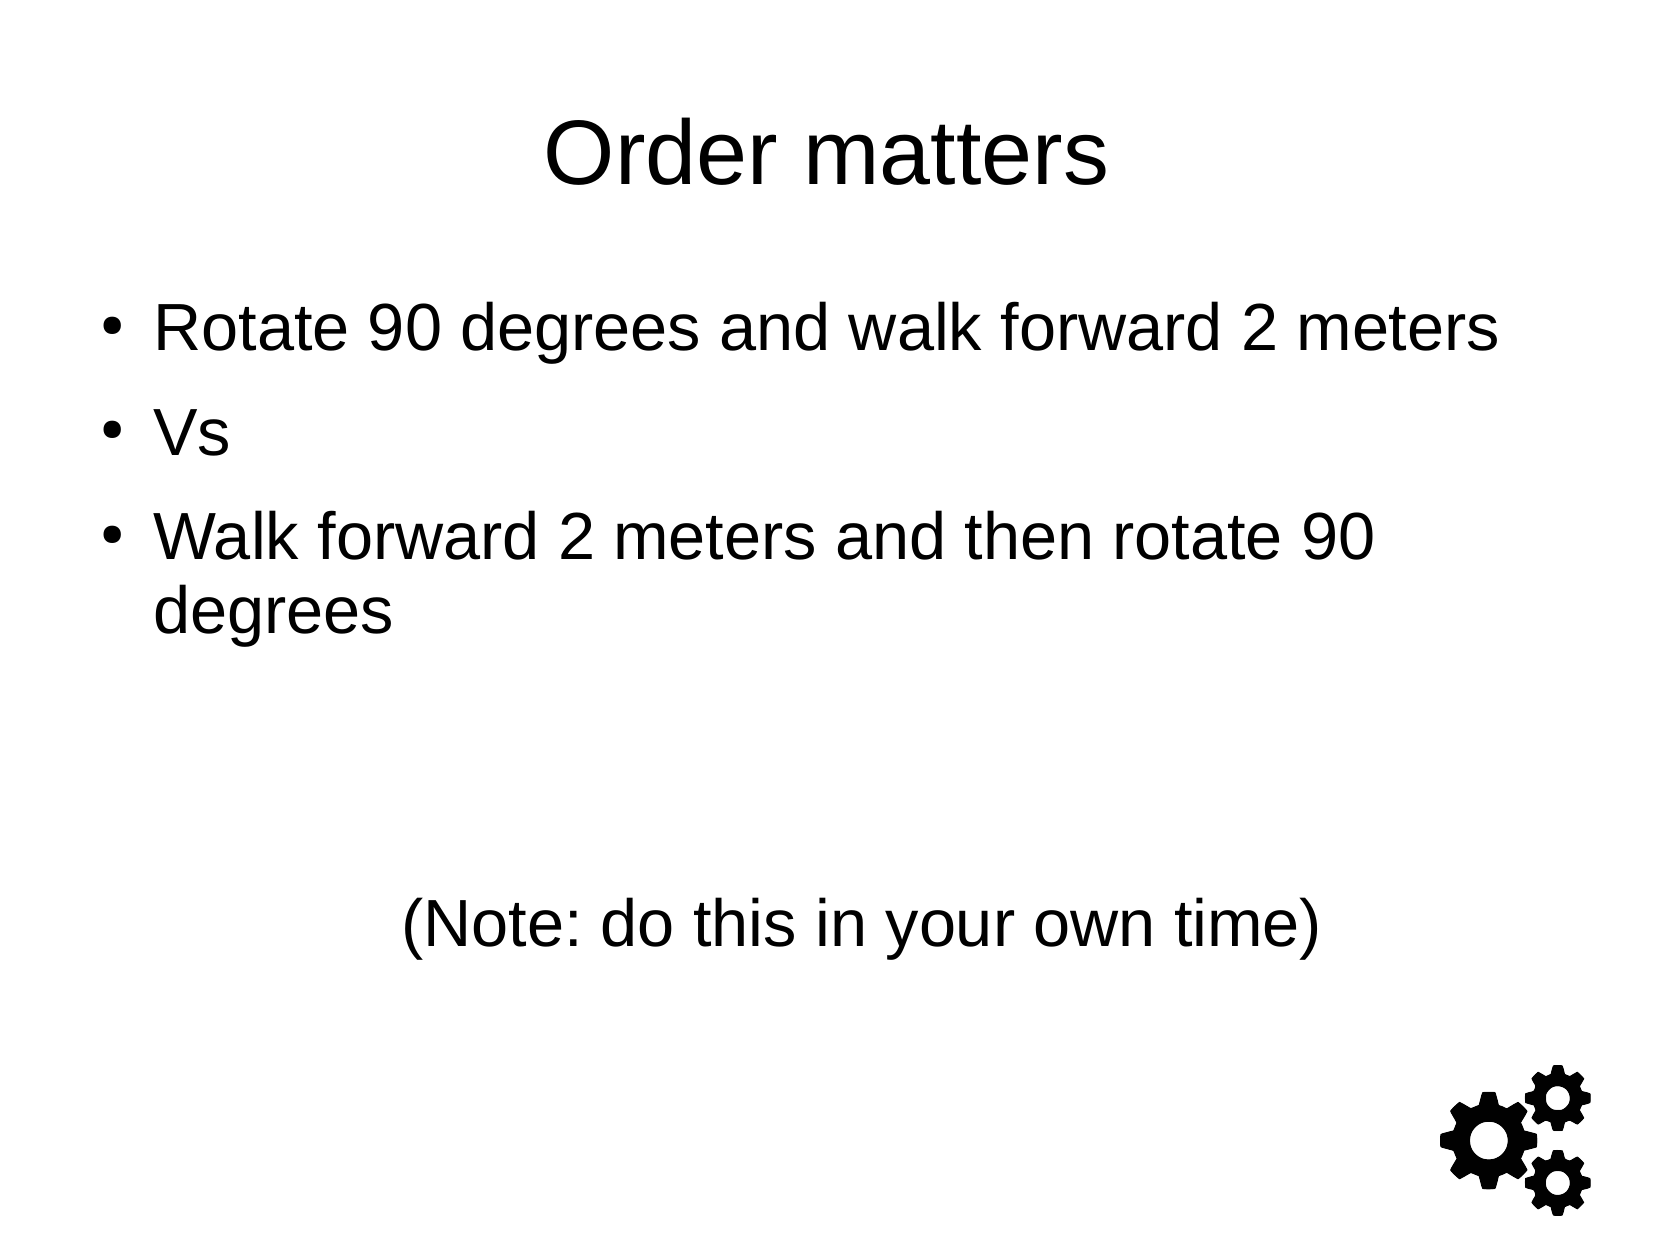

# Order matters
Rotate 90 degrees and walk forward 2 meters
Vs
Walk forward 2 meters and then rotate 90 degrees
(Note: do this in your own time)